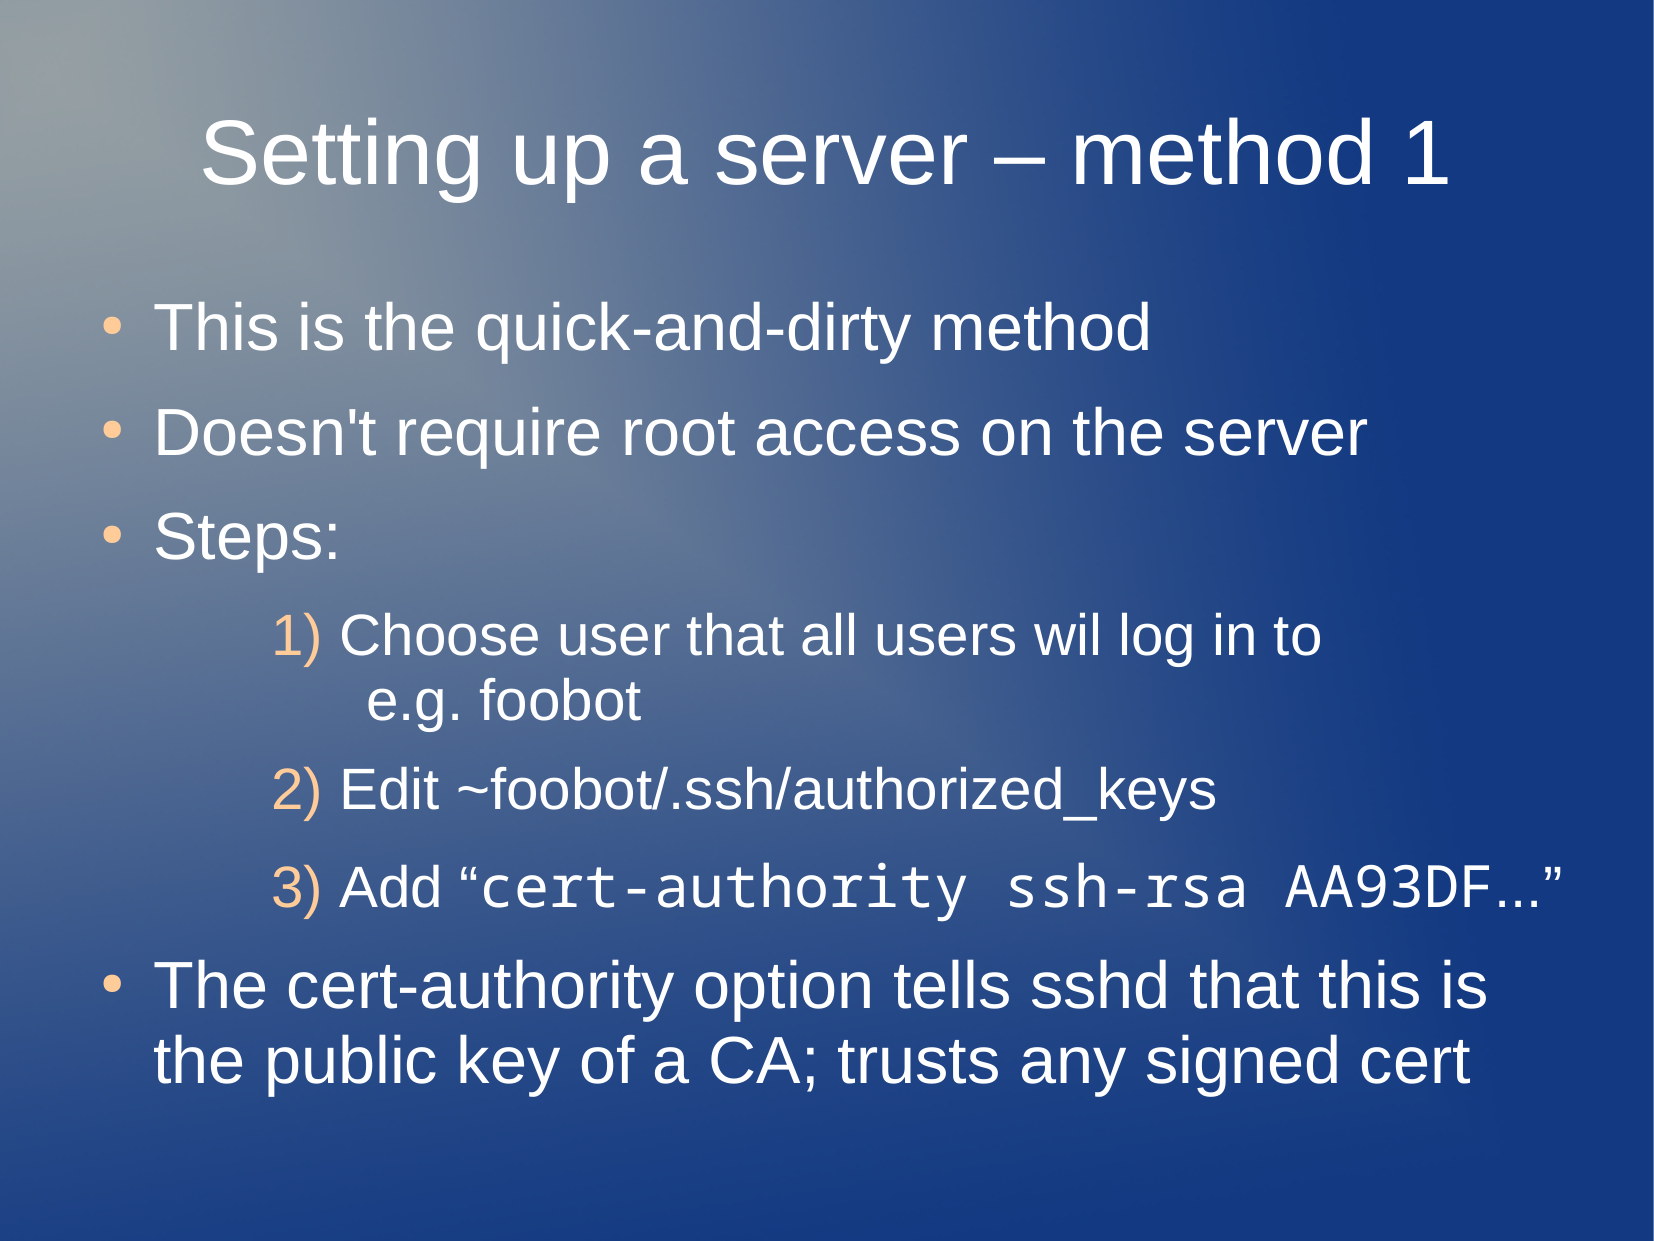

# Setting up a server – method 1
This is the quick-and-dirty method
Doesn't require root access on the server
Steps:
 Choose user that all users wil log in to
e.g. foobot
 Edit ~foobot/.ssh/authorized_keys
 Add “cert-authority ssh-rsa AA93DF...”
The cert-authority option tells sshd that this is the public key of a CA; trusts any signed cert